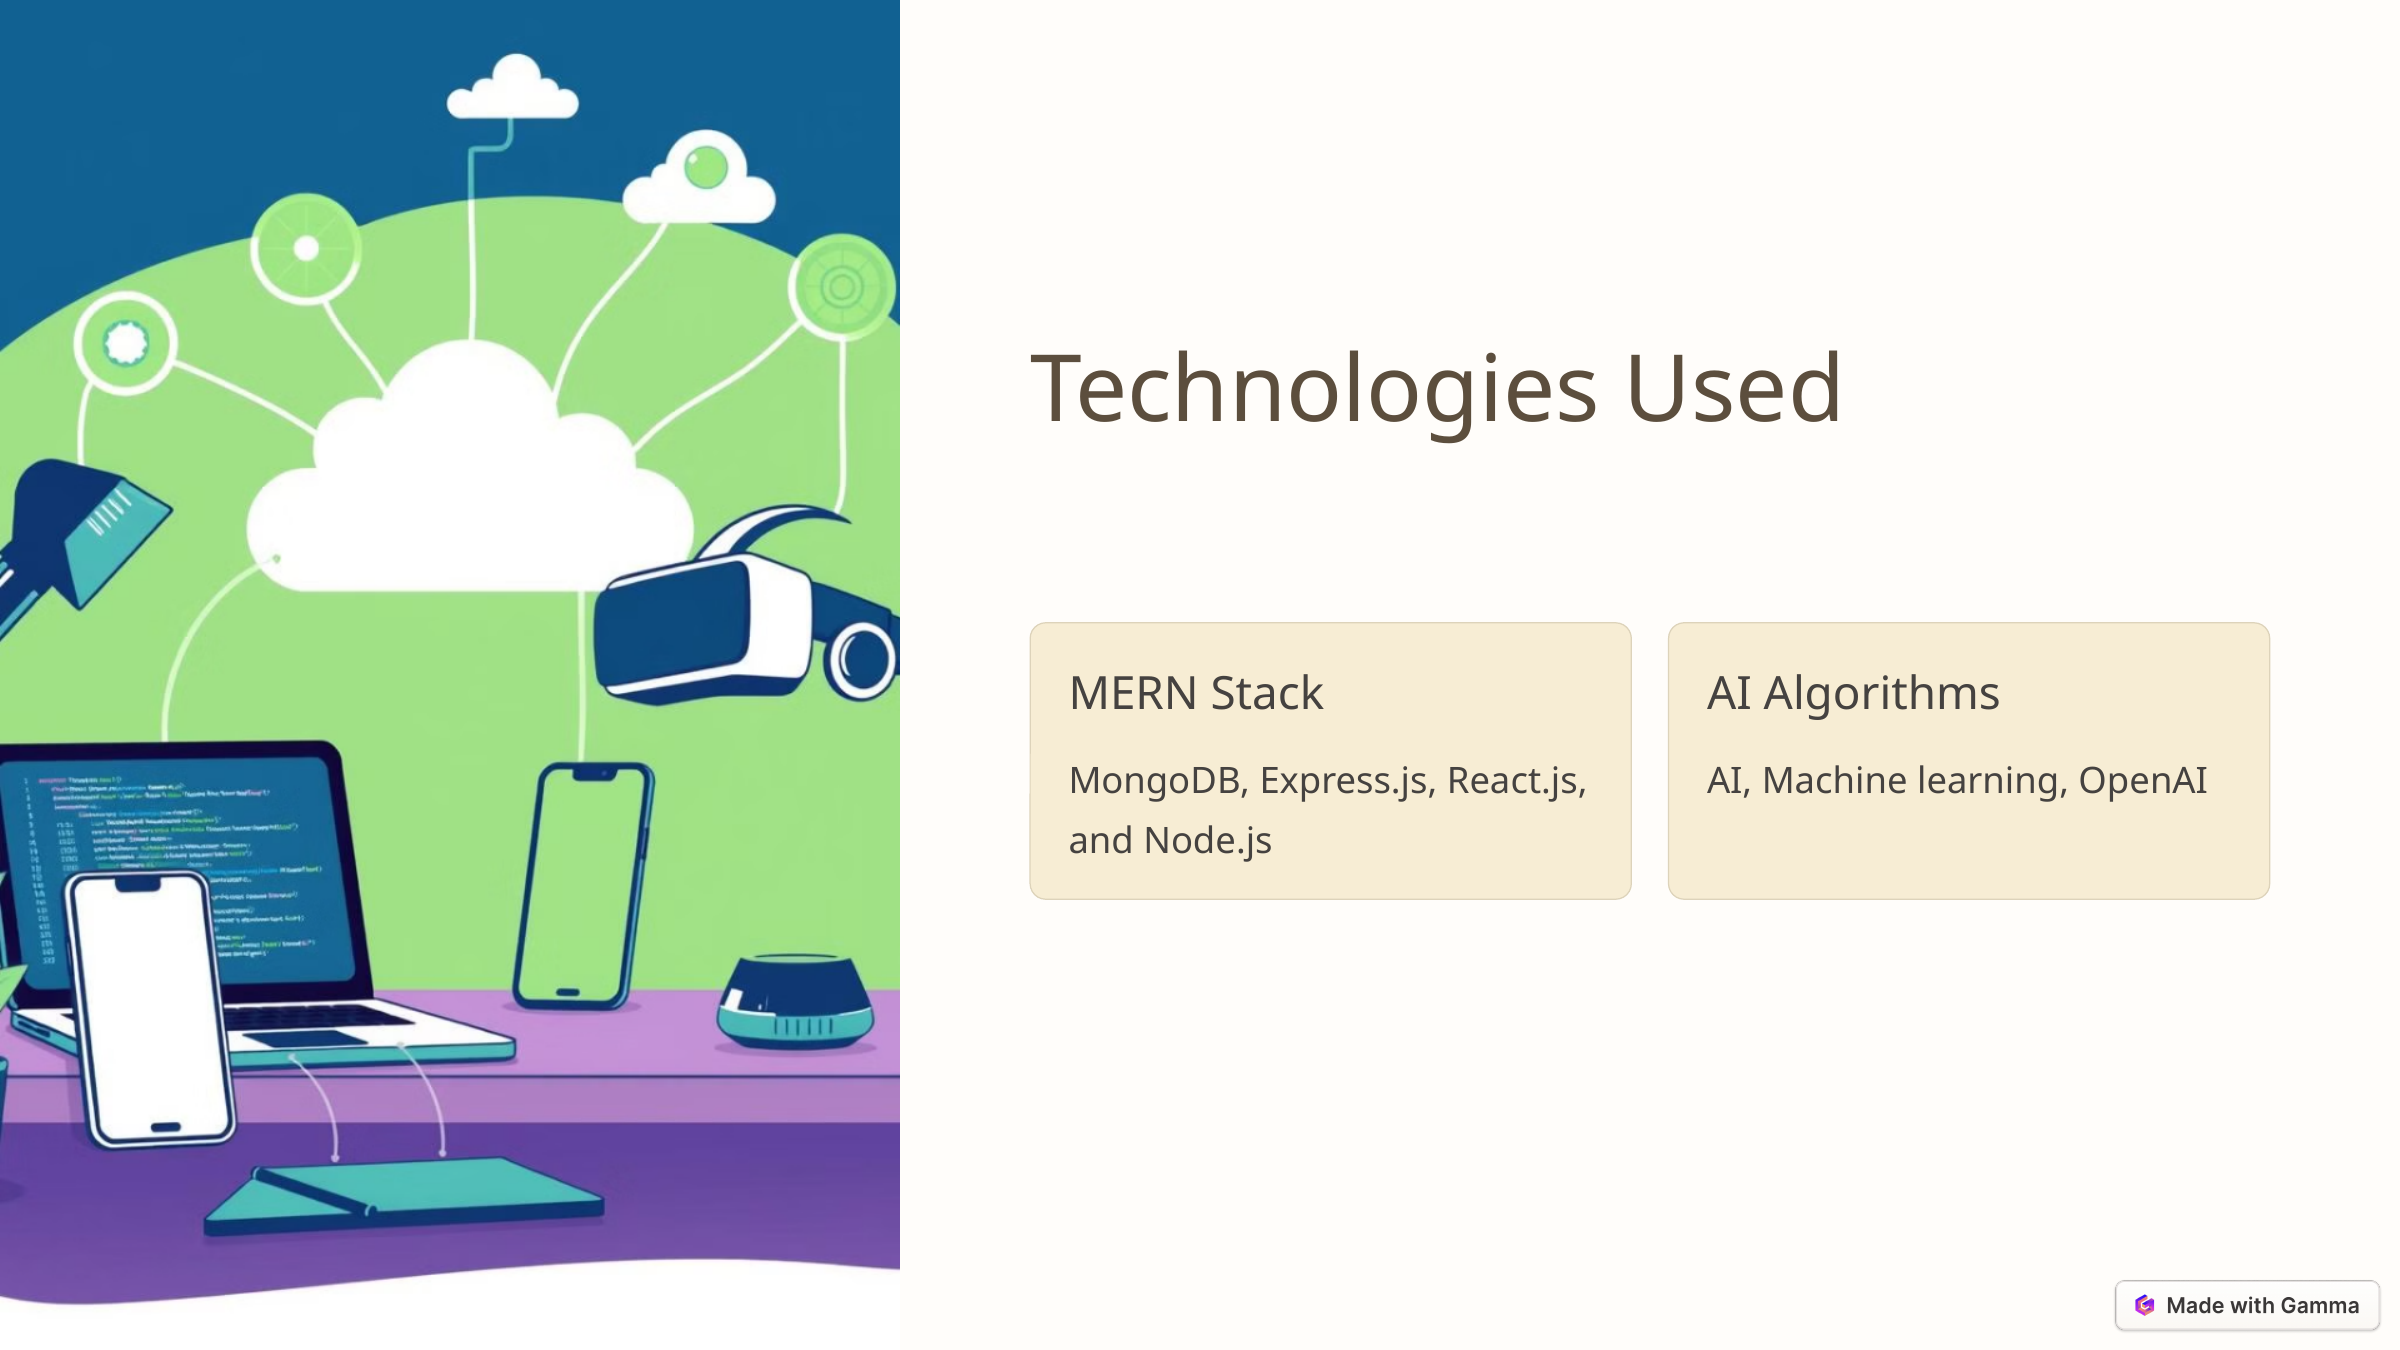

Technologies Used
MERN Stack
AI Algorithms
MongoDB, Express.js, React.js, and Node.js
AI, Machine learning, OpenAI